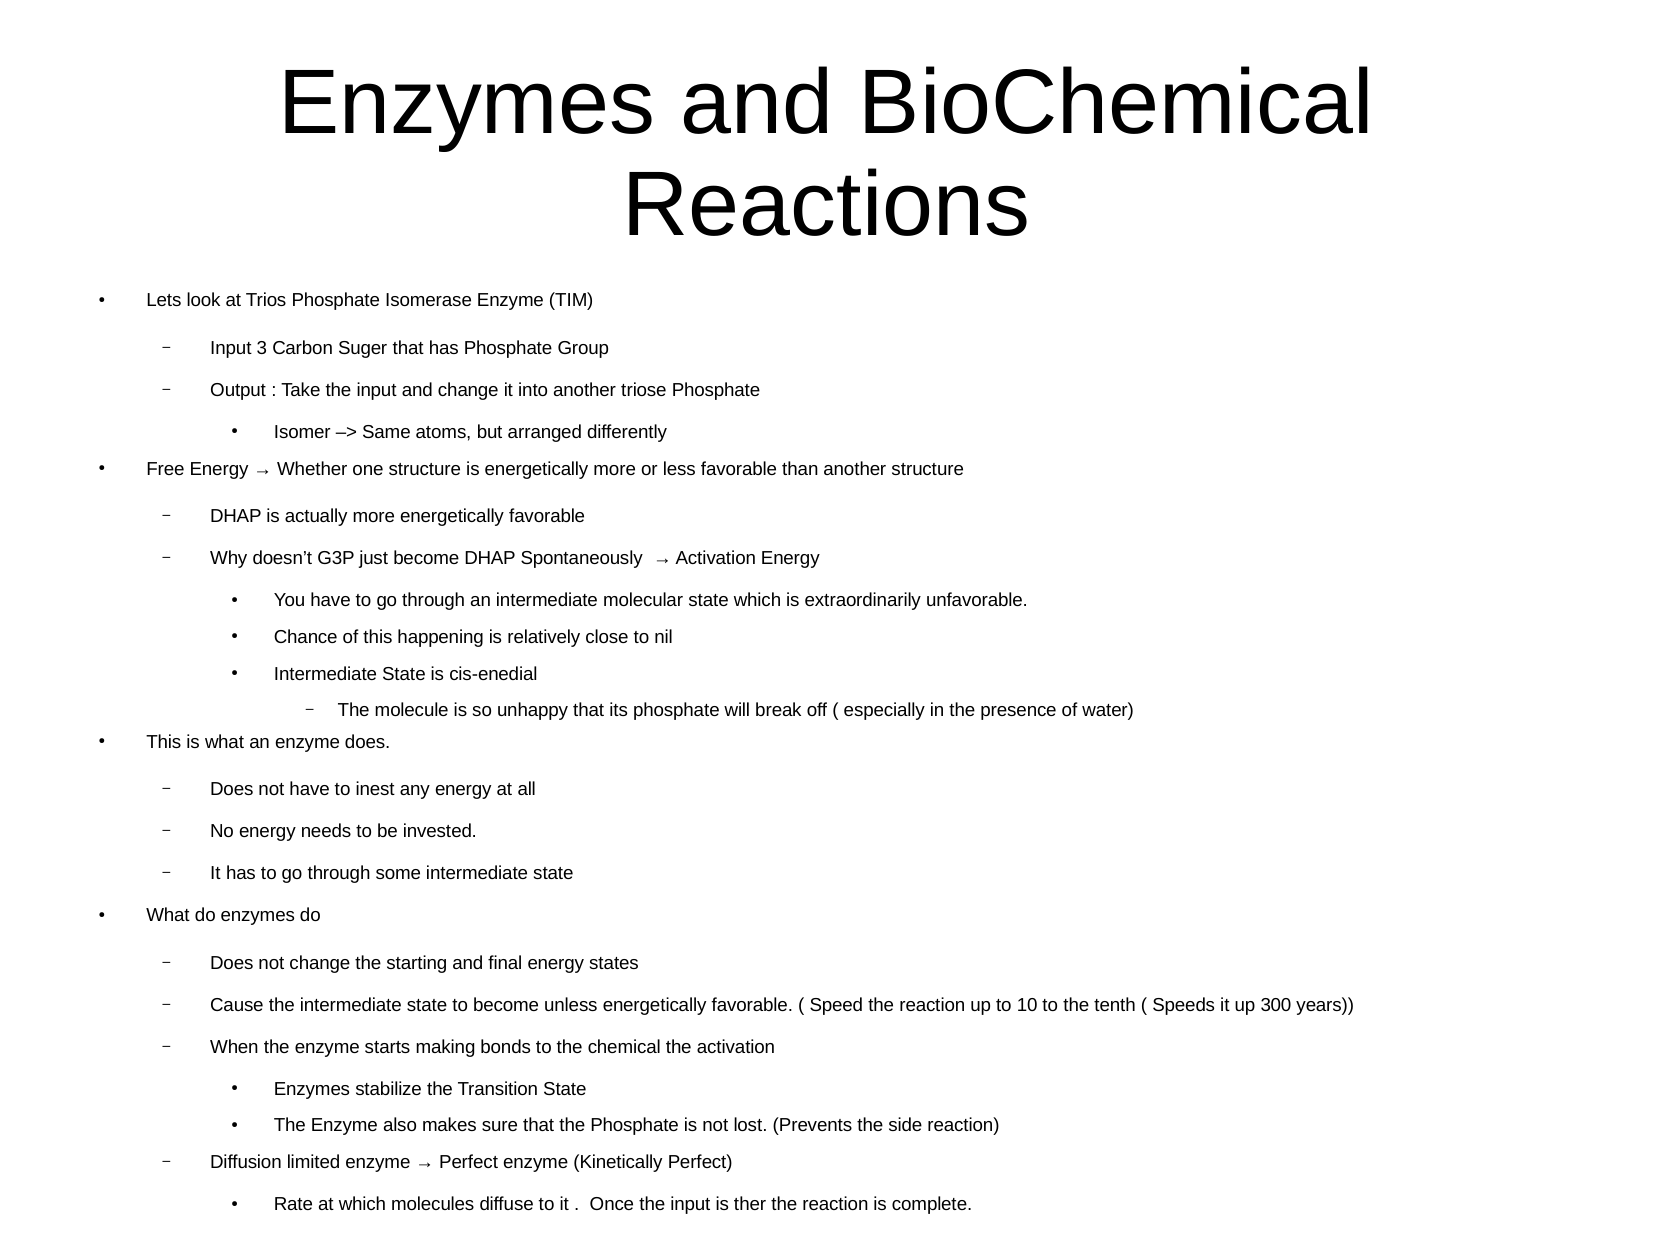

# Enzymes and BioChemical Reactions
Lets look at Trios Phosphate Isomerase Enzyme (TIM)
Input 3 Carbon Suger that has Phosphate Group
Output : Take the input and change it into another triose Phosphate
Isomer –> Same atoms, but arranged differently
Free Energy → Whether one structure is energetically more or less favorable than another structure
DHAP is actually more energetically favorable
Why doesn’t G3P just become DHAP Spontaneously → Activation Energy
You have to go through an intermediate molecular state which is extraordinarily unfavorable.
Chance of this happening is relatively close to nil
Intermediate State is cis-enedial
The molecule is so unhappy that its phosphate will break off ( especially in the presence of water)
This is what an enzyme does.
Does not have to inest any energy at all
No energy needs to be invested.
It has to go through some intermediate state
What do enzymes do
Does not change the starting and final energy states
Cause the intermediate state to become unless energetically favorable. ( Speed the reaction up to 10 to the tenth ( Speeds it up 300 years))
When the enzyme starts making bonds to the chemical the activation
Enzymes stabilize the Transition State
The Enzyme also makes sure that the Phosphate is not lost. (Prevents the side reaction)
Diffusion limited enzyme → Perfect enzyme (Kinetically Perfect)
Rate at which molecules diffuse to it . Once the input is ther the reaction is complete.